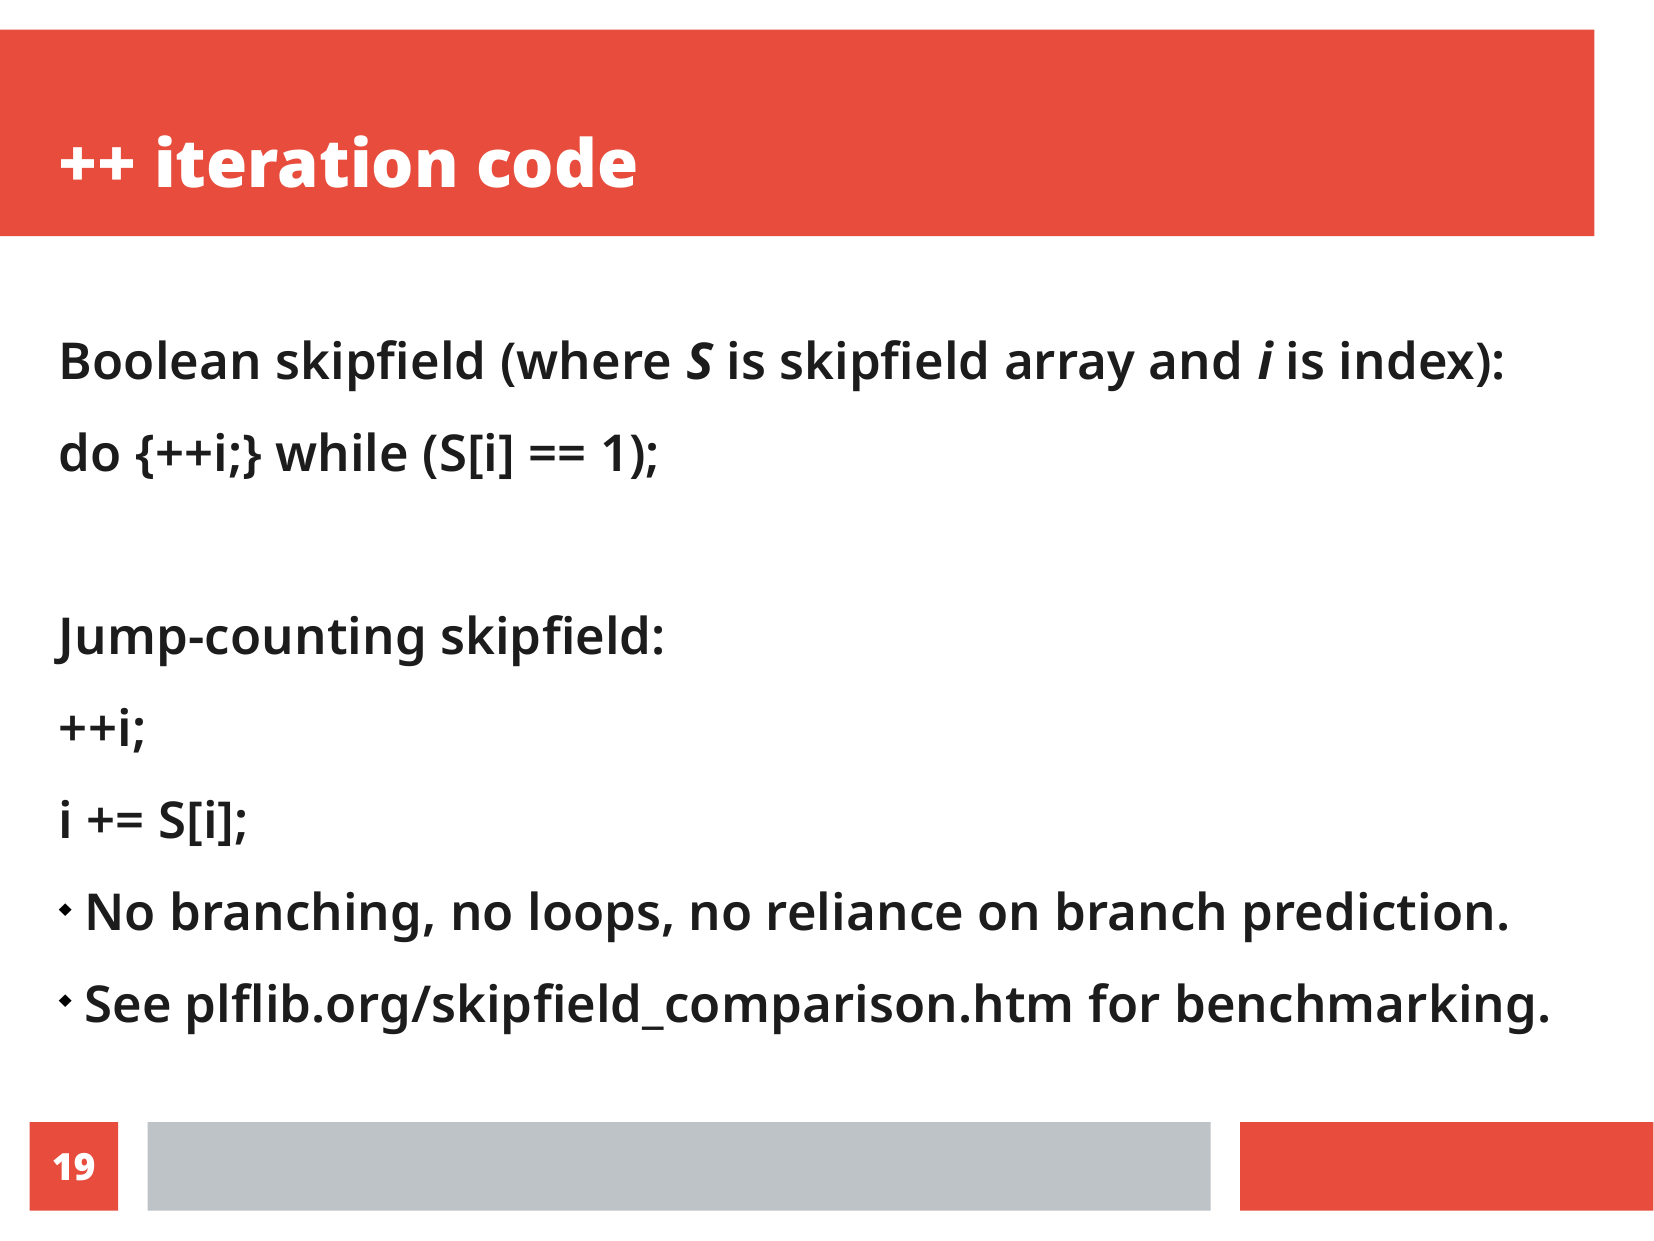

# ++ iteration code
Boolean skipfield (where S is skipfield array and i is index):
do {++i;} while (S[i] == 1);
Jump-counting skipfield:
++i;
i += S[i];
 No branching, no loops, no reliance on branch prediction.
 See plflib.org/skipfield_comparison.htm for benchmarking.
19